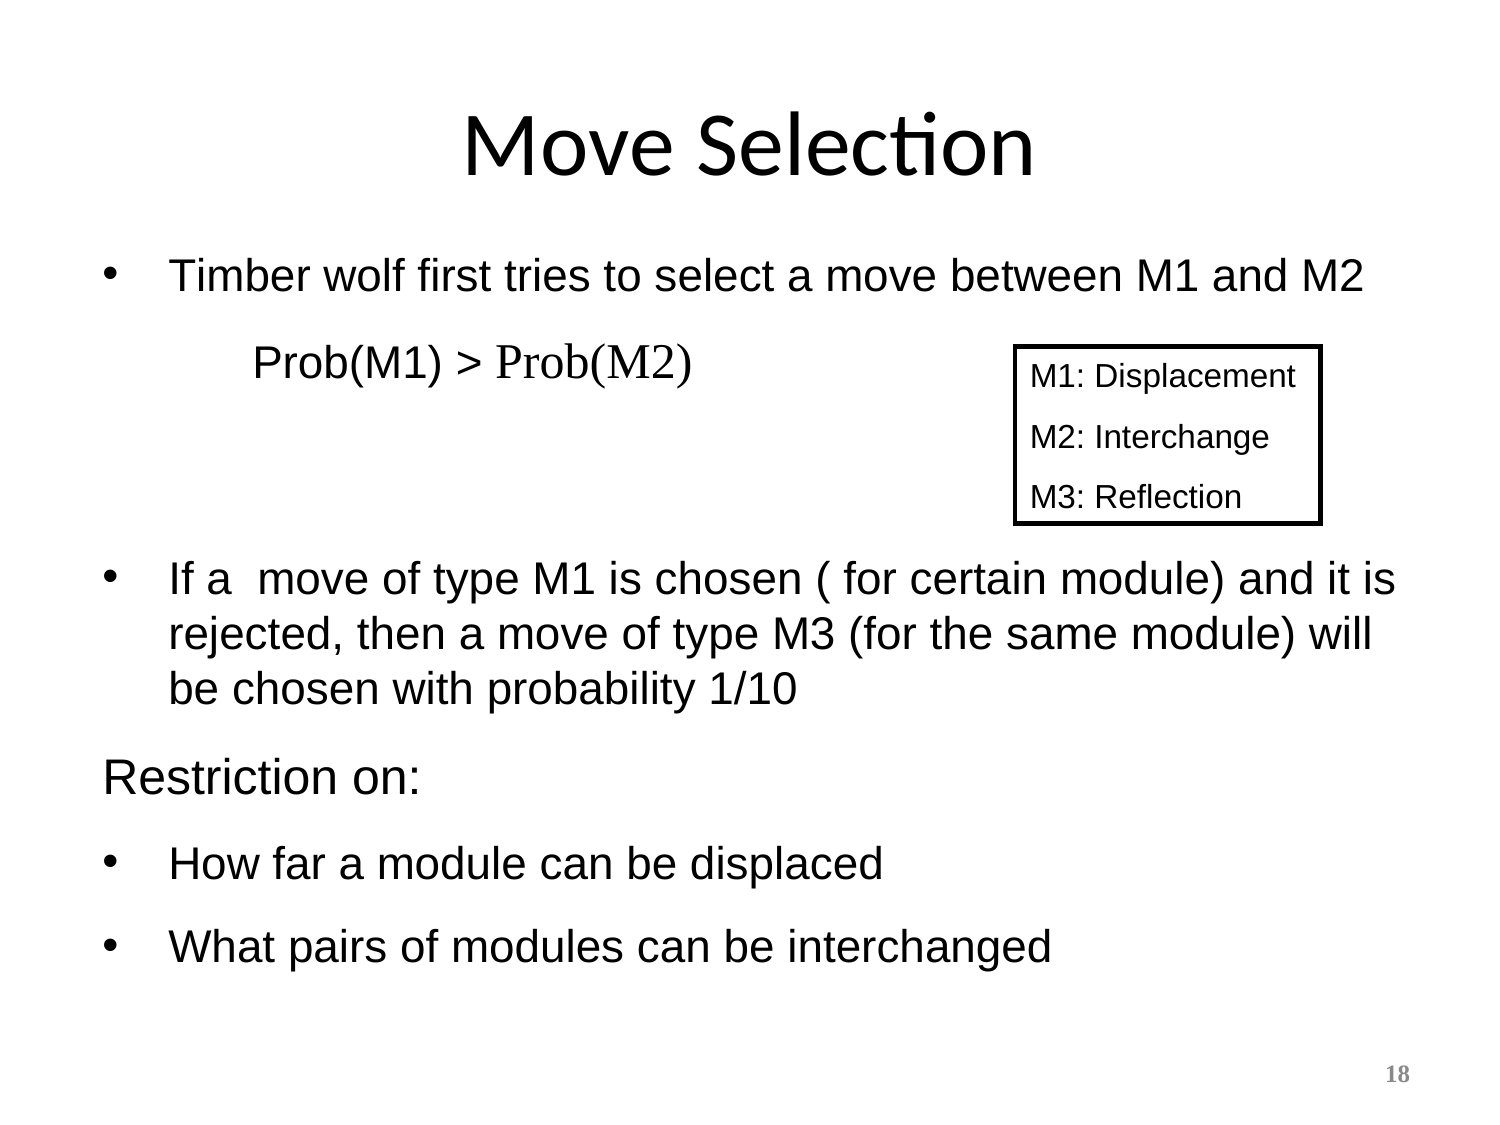

# Move Selection
Timber wolf first tries to select a move between M1 and M2
Prob(M1) > Prob(M2)
If a move of type M1 is chosen ( for certain module) and it is rejected, then a move of type M3 (for the same module) will be chosen with probability 1/10
Restriction on:
How far a module can be displaced
What pairs of modules can be interchanged
M1: Displacement
M2: Interchange
M3: Reflection